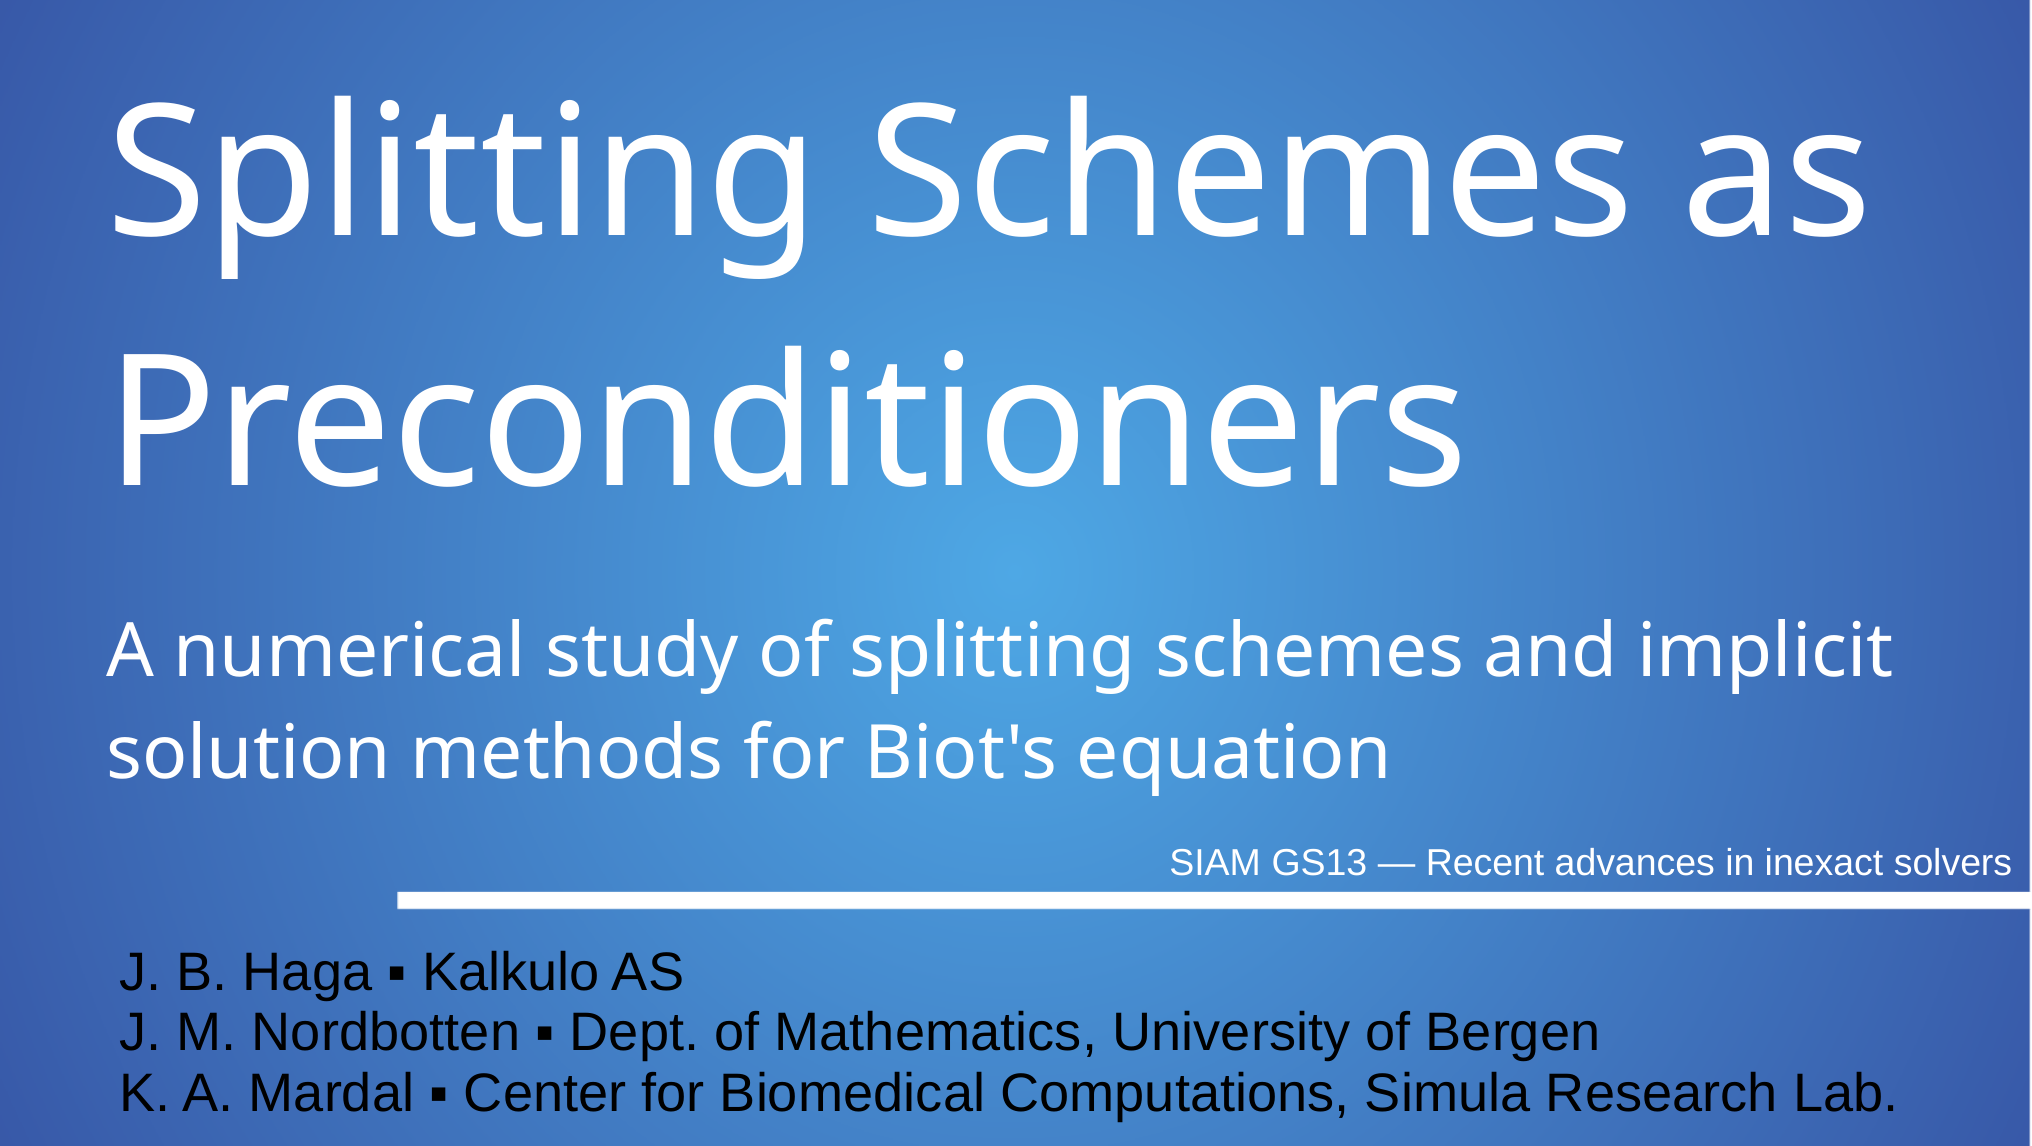

# Splitting Schemes as Preconditioners A numerical study of splitting schemes and implicit solution methods for Biot's equation
SIAM GS13 — Recent advances in inexact solvers
J. B. Haga ▪ Kalkulo AS
J. M. Nordbotten ▪ Dept. of Mathematics, University of Bergen
K. A. Mardal ▪ Center for Biomedical Computations, Simula Research Lab.